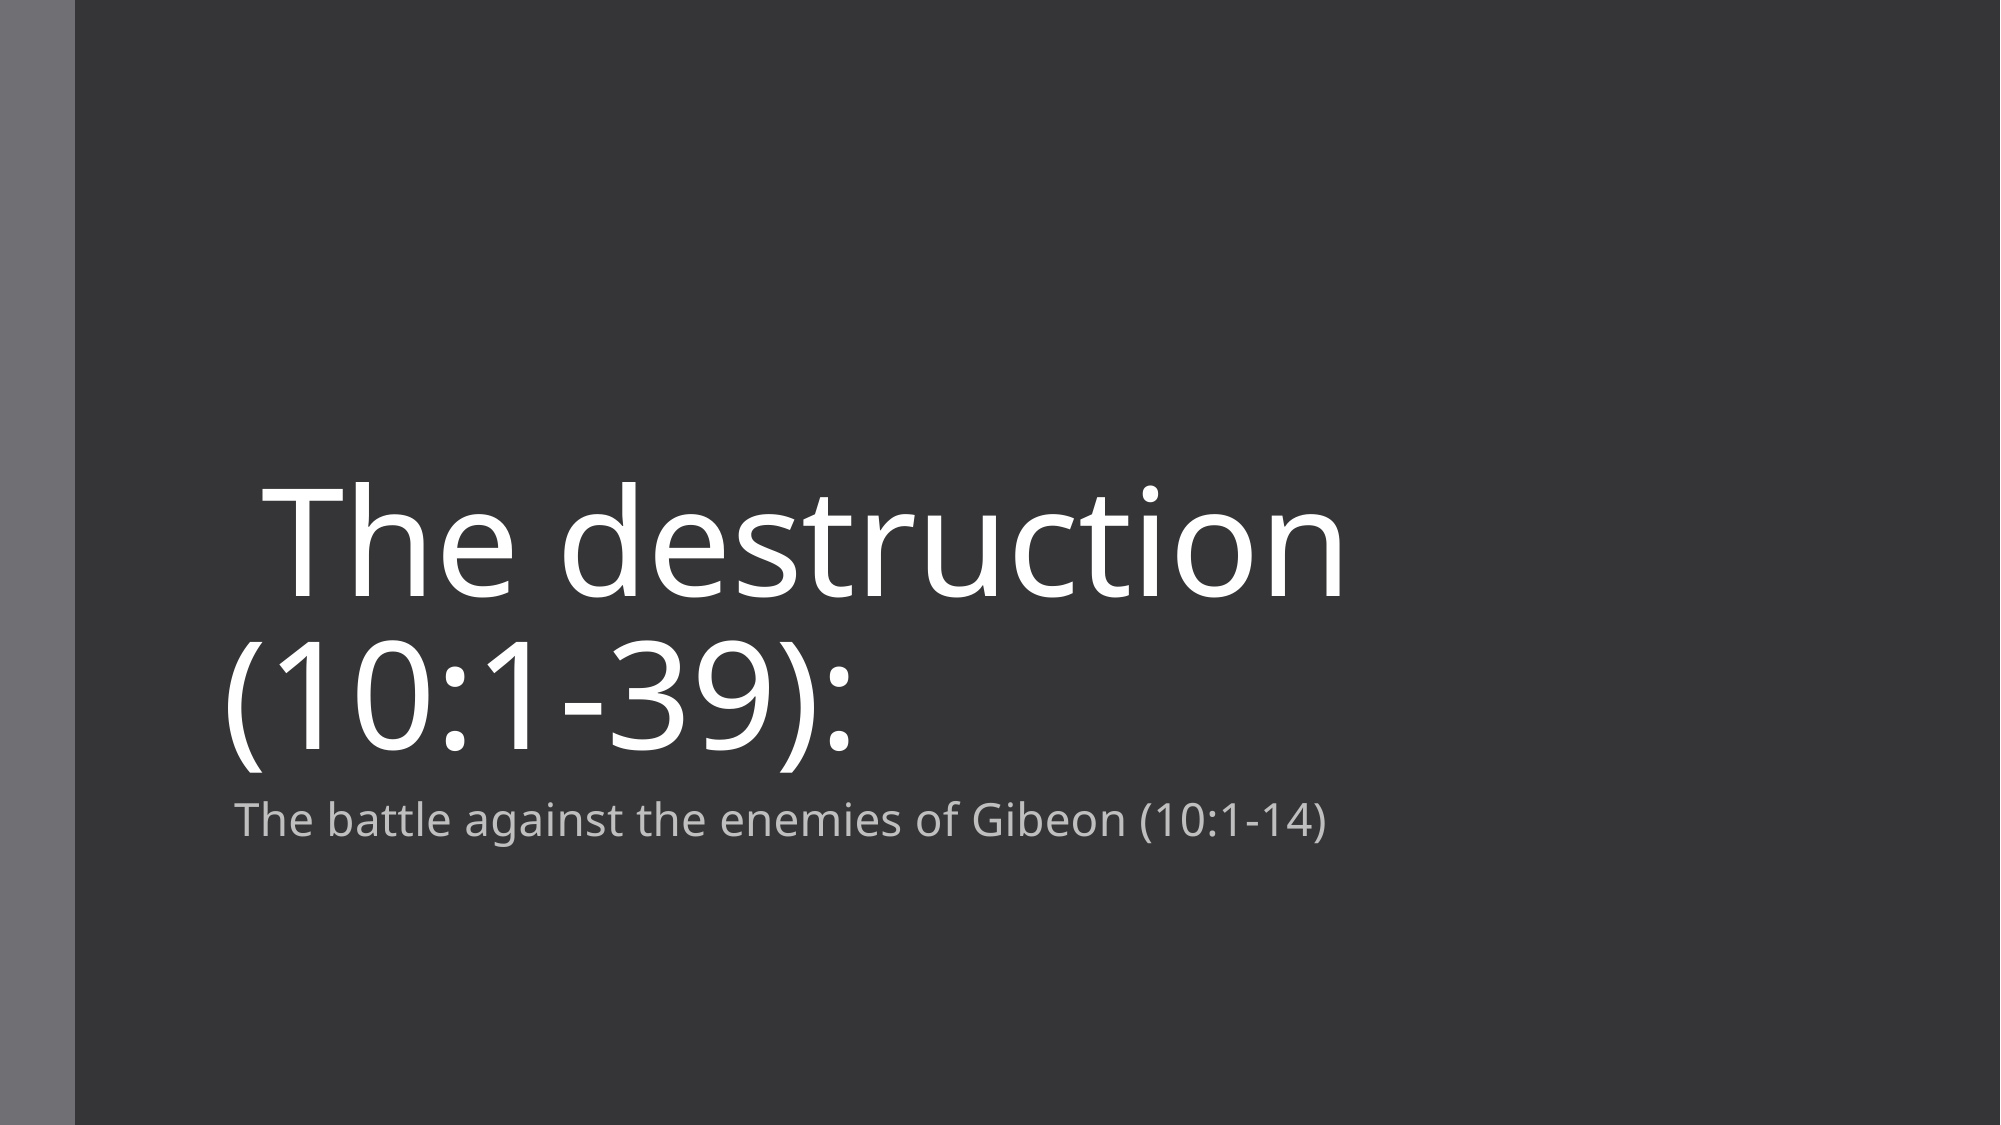

# The destruction (10:1-39):
 The battle against the enemies of Gibeon (10:1-14)